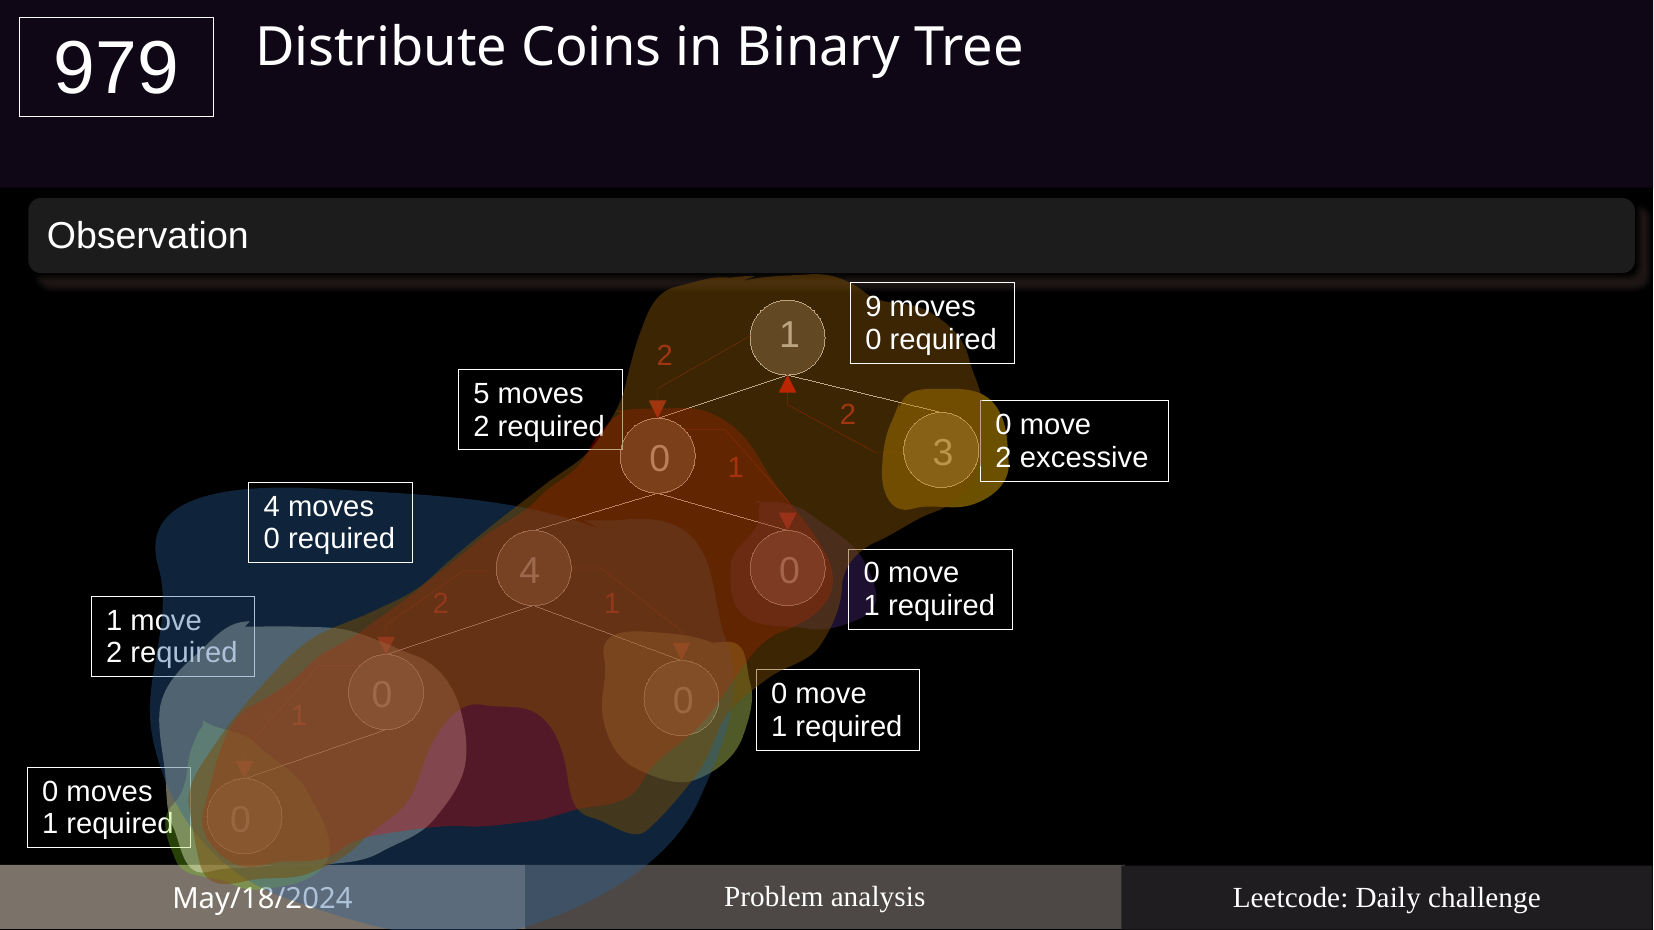

Observation
9 moves
0 required
1
2
5 moves
2 required
2
0 move
2 excessive
3
0
1
4 moves
0 required
4
0
0 move
1 required
2
1
1 move
2 required
0
0 move
1 required
0
1
0 moves
1 required
0